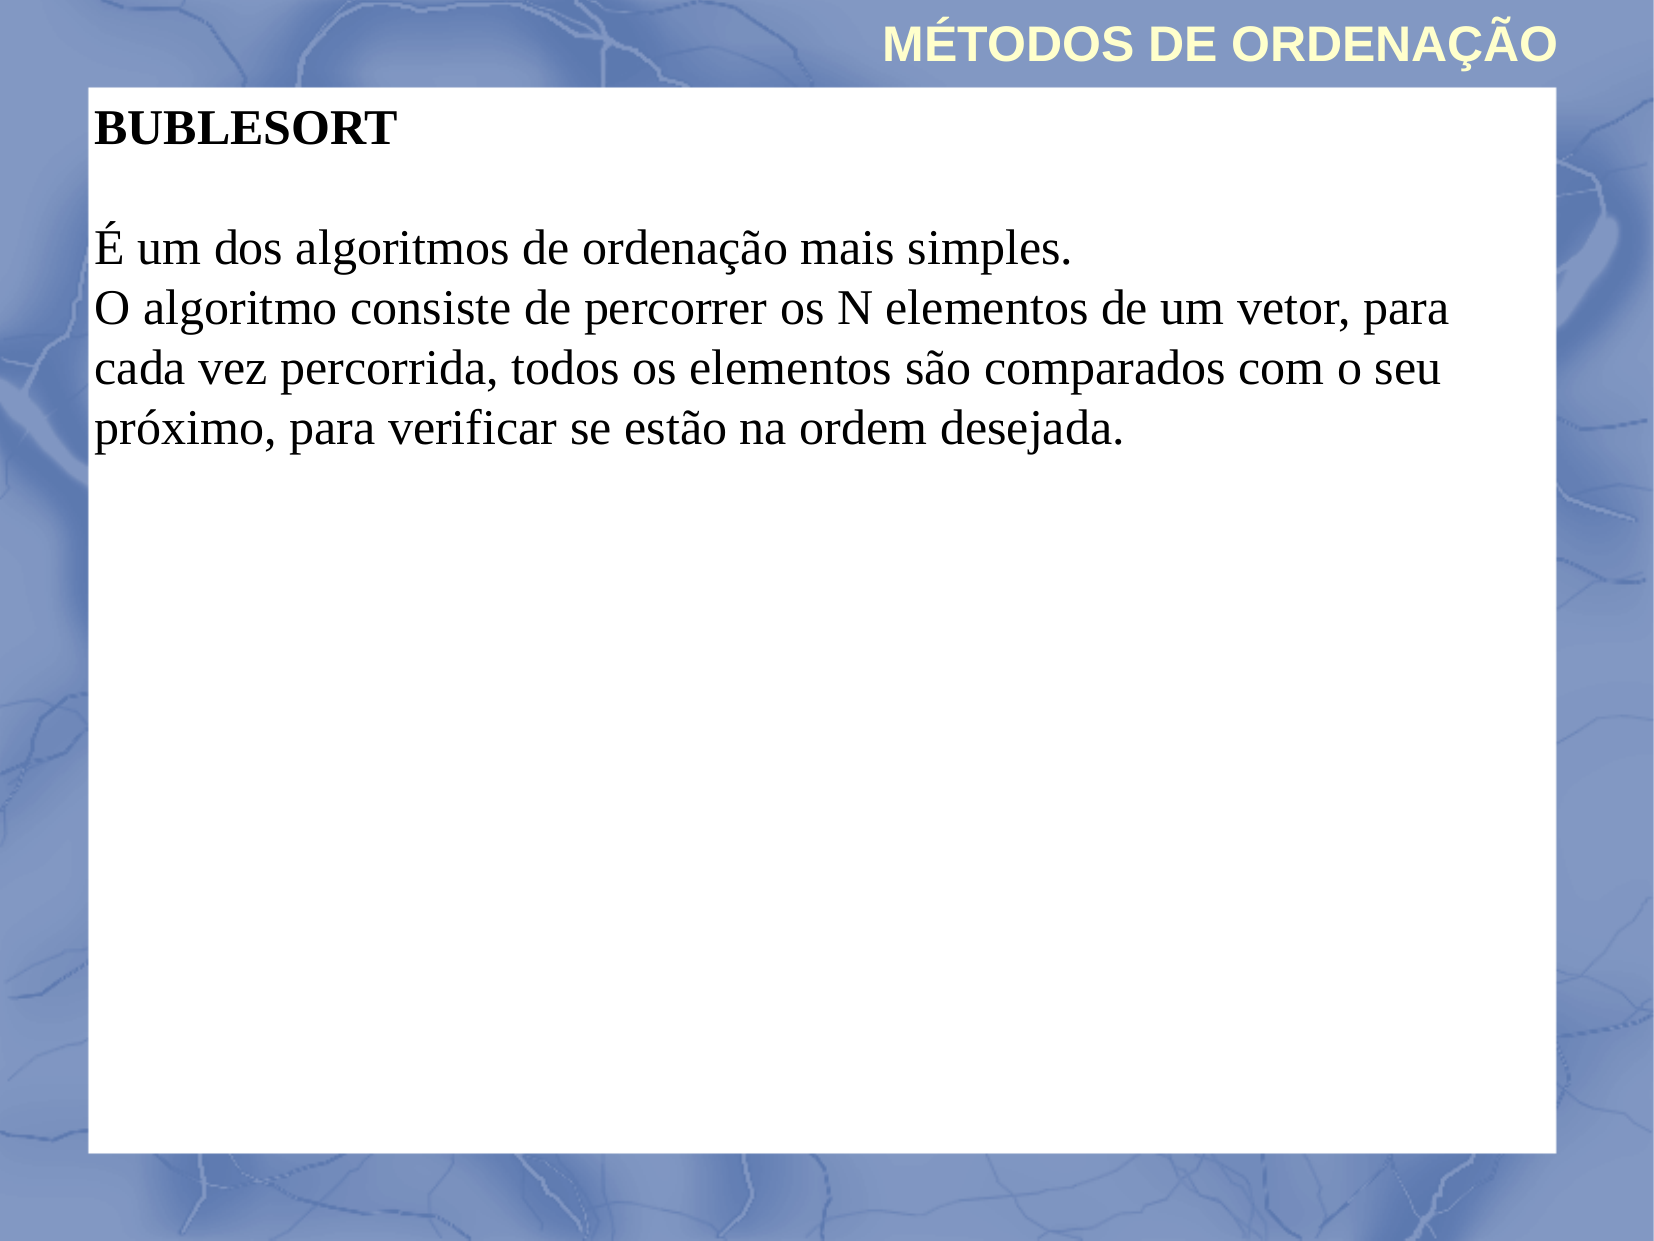

MÉTODOS DE ORDENAÇÃO
BUBLESORT
É um dos algoritmos de ordenação mais simples.
O algoritmo consiste de percorrer os N elementos de um vetor, para cada vez percorrida, todos os elementos são comparados com o seu próximo, para verificar se estão na ordem desejada.